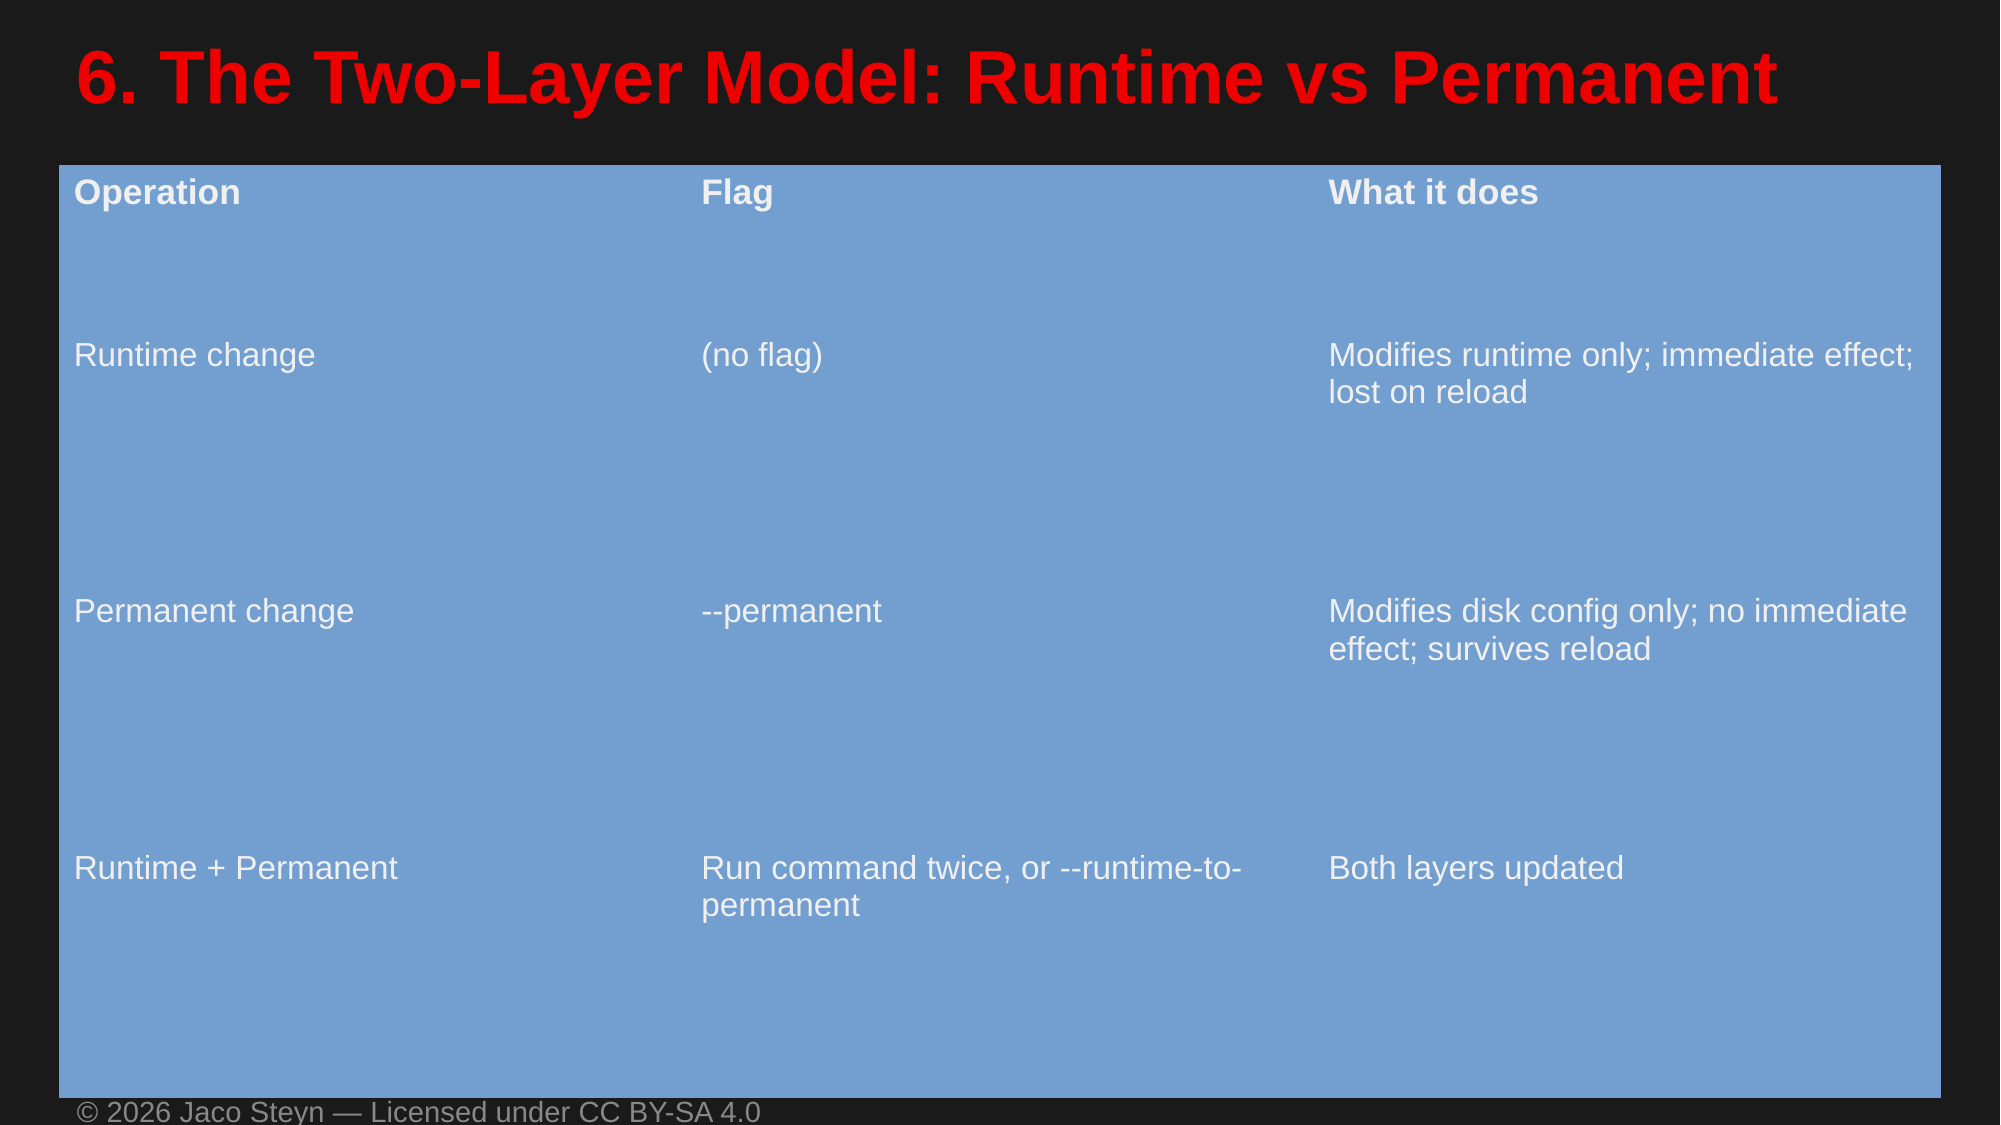

6. The Two-Layer Model: Runtime vs Permanent
| Operation | Flag | What it does |
| --- | --- | --- |
| Runtime change | (no flag) | Modifies runtime only; immediate effect; lost on reload |
| Permanent change | --permanent | Modifies disk config only; no immediate effect; survives reload |
| Runtime + Permanent | Run command twice, or --runtime-to-permanent | Both layers updated |
© 2026 Jaco Steyn — Licensed under CC BY-SA 4.0